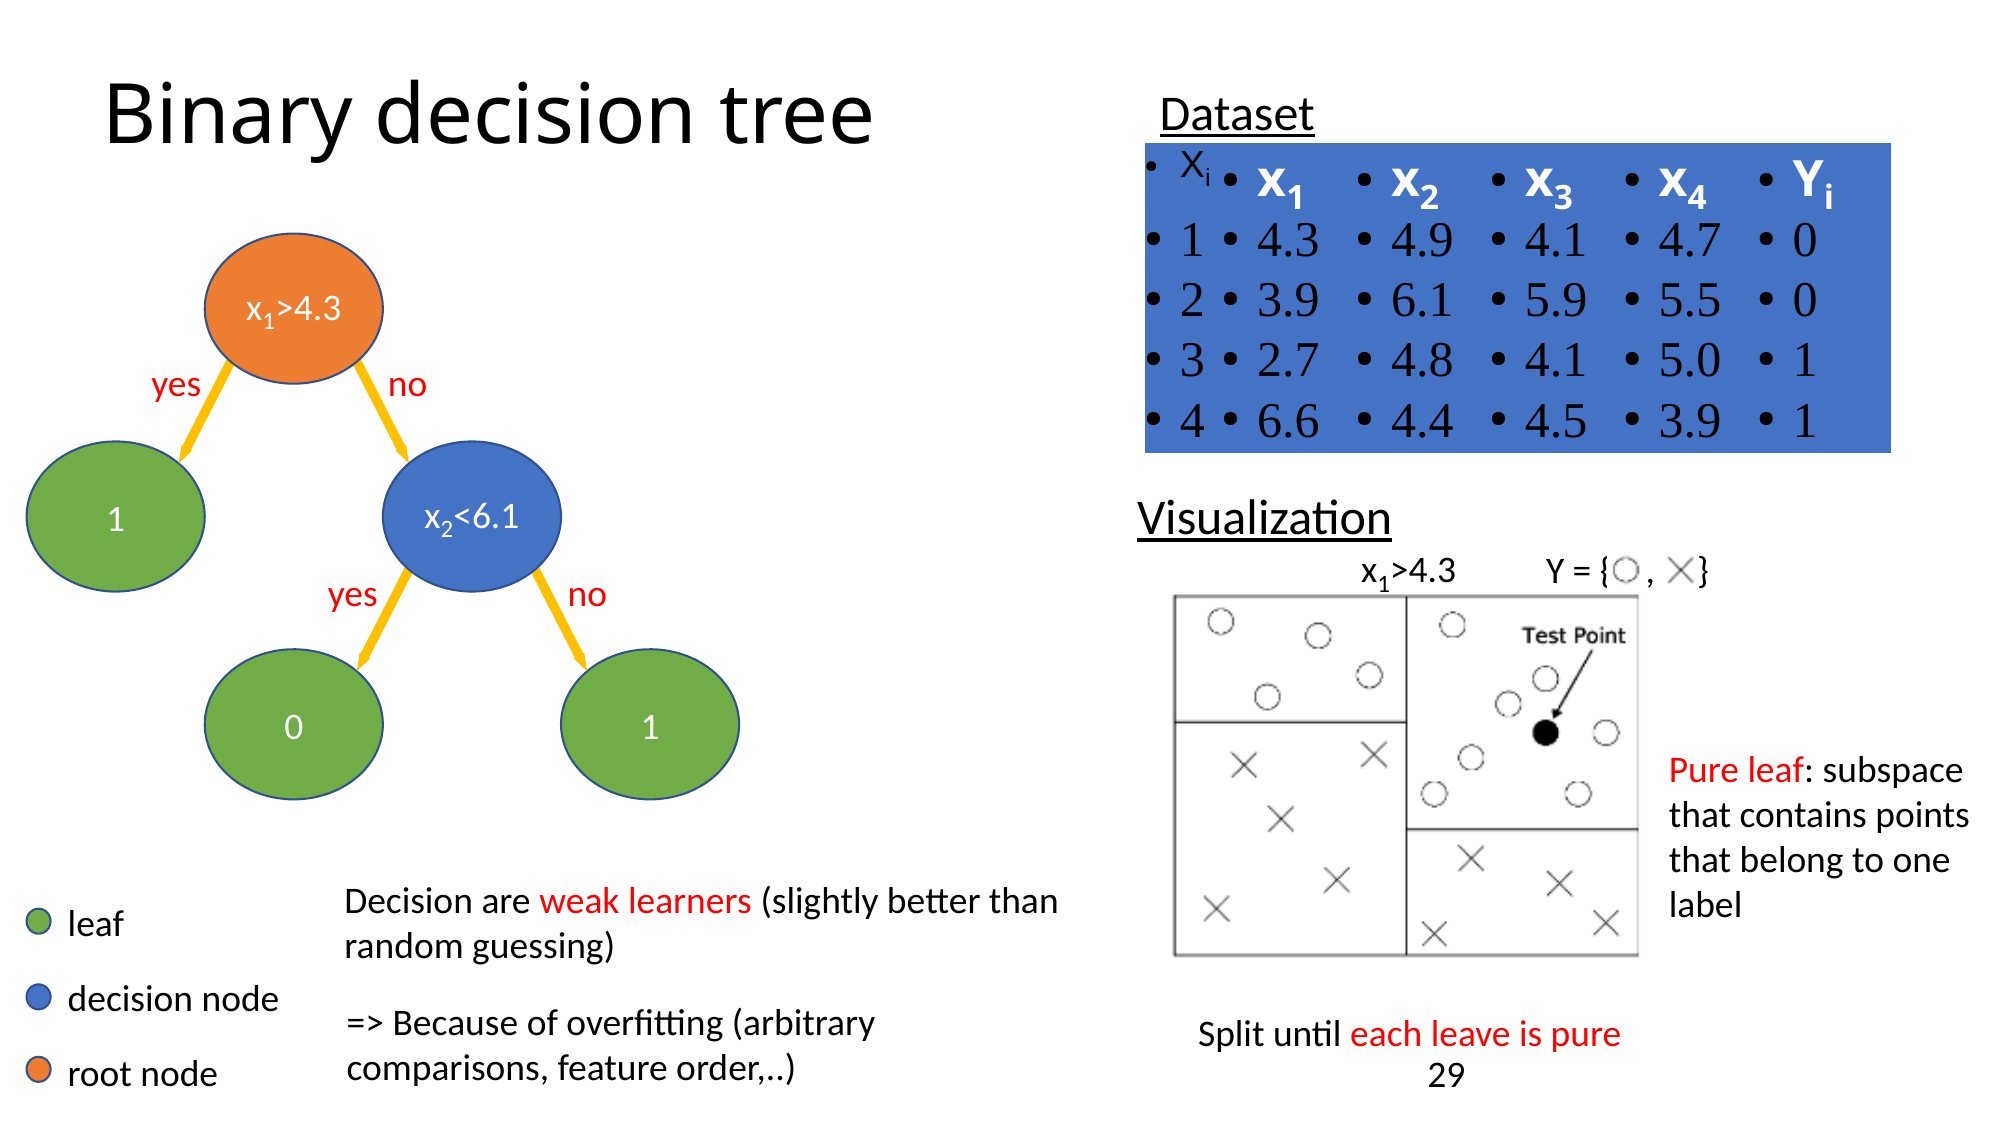

Binary decision tree
Dataset
| Xi | x1 | x2 | x3 | x4 | Yi |
| --- | --- | --- | --- | --- | --- |
| 1 | 4.3 | 4.9 | 4.1 | 4.7 | 0 |
| 2 | 3.9 | 6.1 | 5.9 | 5.5 | 0 |
| 3 | 2.7 | 4.8 | 4.1 | 5.0 | 1 |
| 4 | 6.6 | 4.4 | 4.5 | 3.9 | 1 |
x1>4.3
no
yes
1
x2<6.1
Visualization
x1>4.3
Y = { , }
yes
no
0
1
Pure leaf: subspace that contains points that belong to one label
Decision are weak learners (slightly better than random guessing)
leaf
decision node
=> Because of overfitting (arbitrary comparisons, feature order,..)
Split until each leave is pure
root node
13